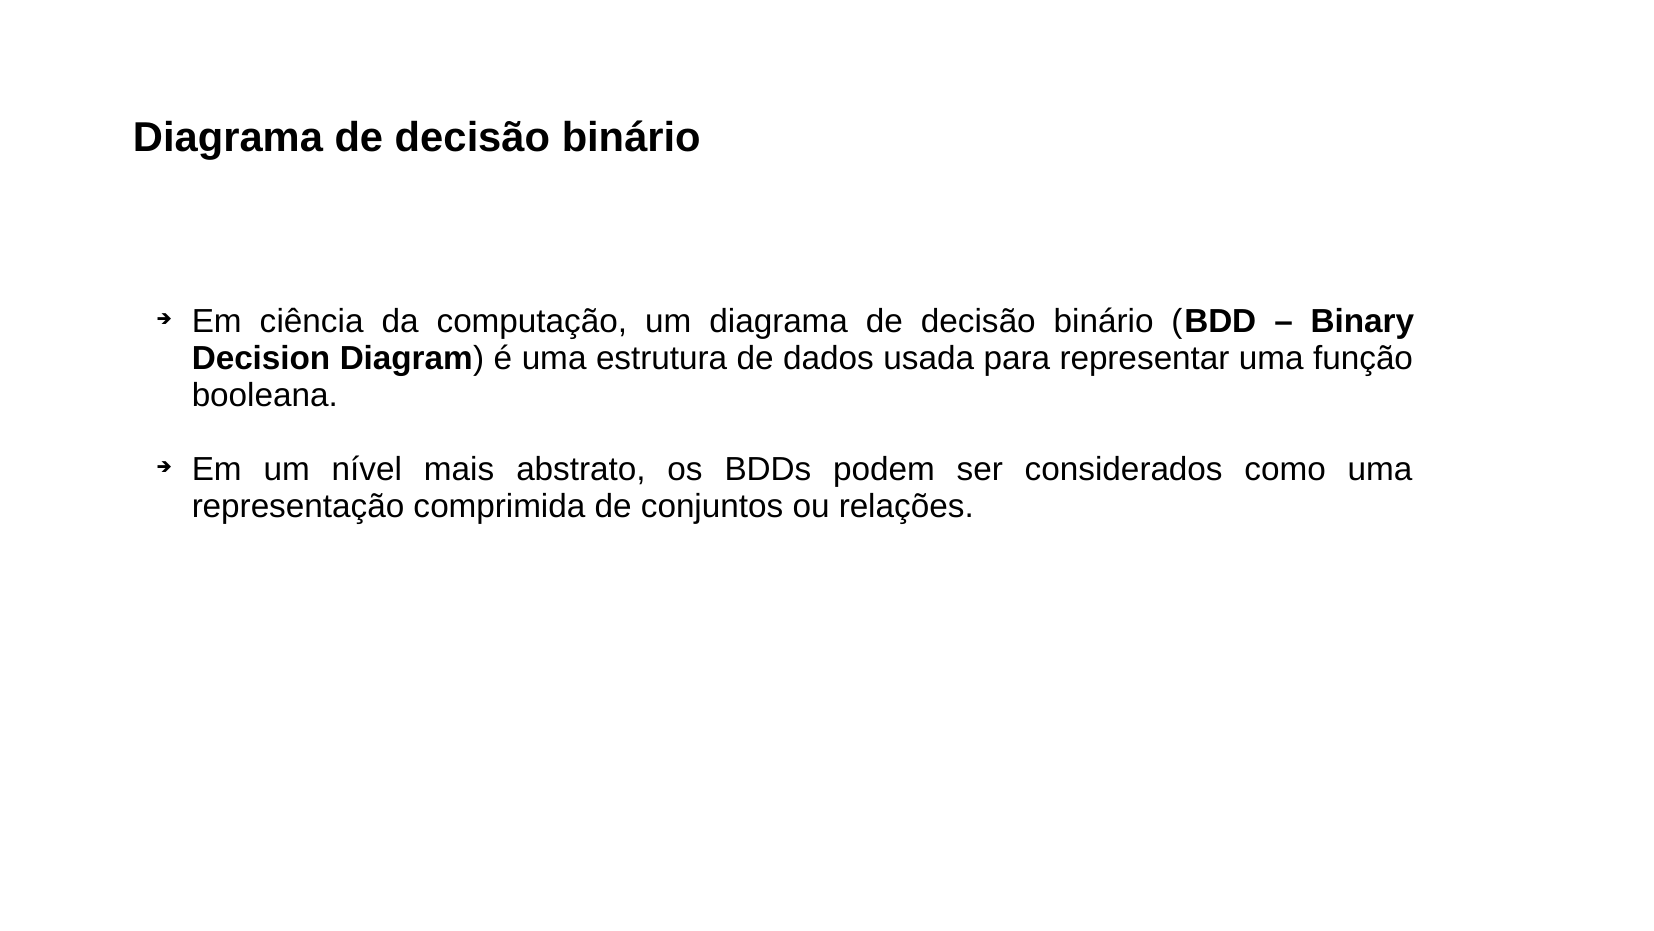

Diagrama de decisão binário
Em ciência da computação, um diagrama de decisão binário (BDD – Binary Decision Diagram) é uma estrutura de dados usada para representar uma função booleana.
Em um nível mais abstrato, os BDDs podem ser considerados como uma representação comprimida de conjuntos ou relações.